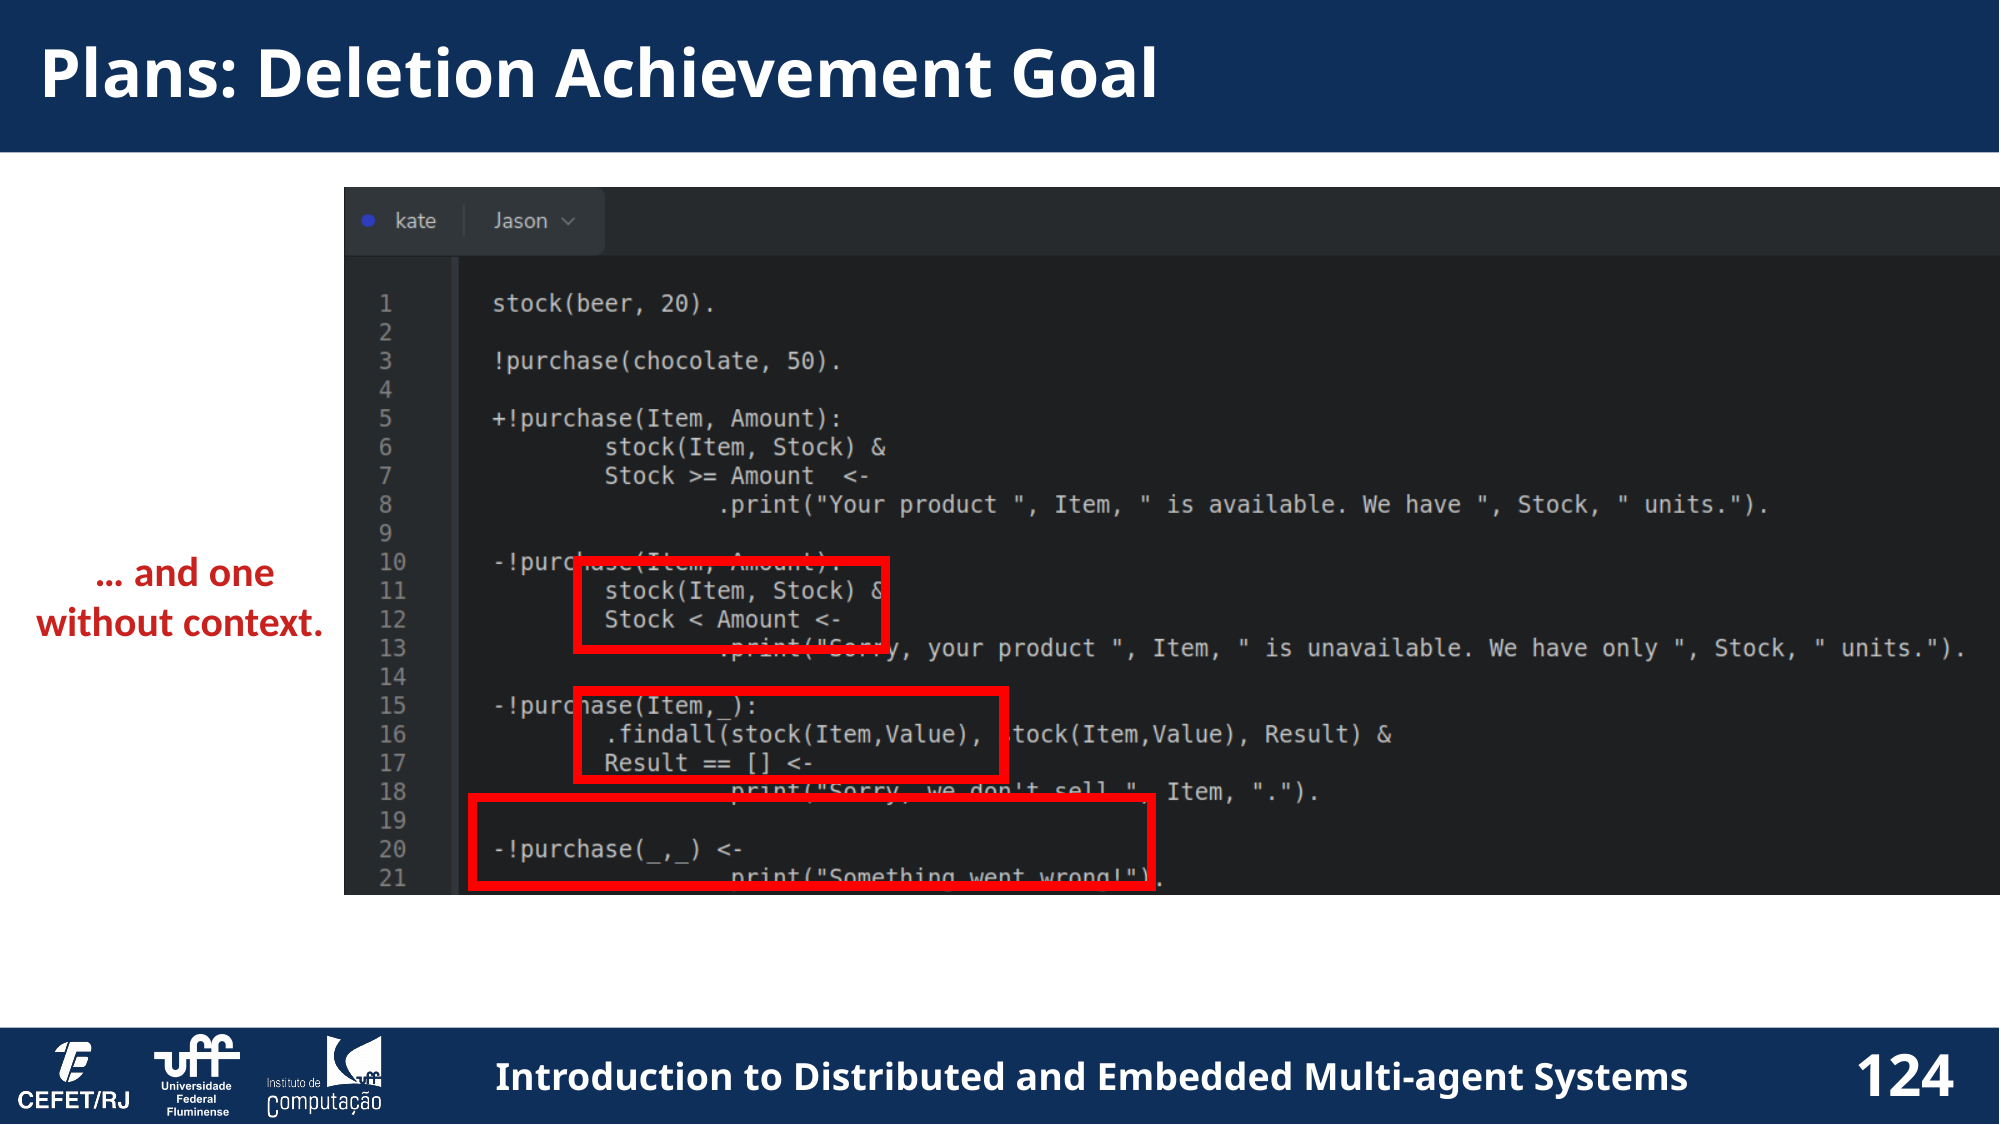

Plans: Deletion Achievement Goal
… and one without context.